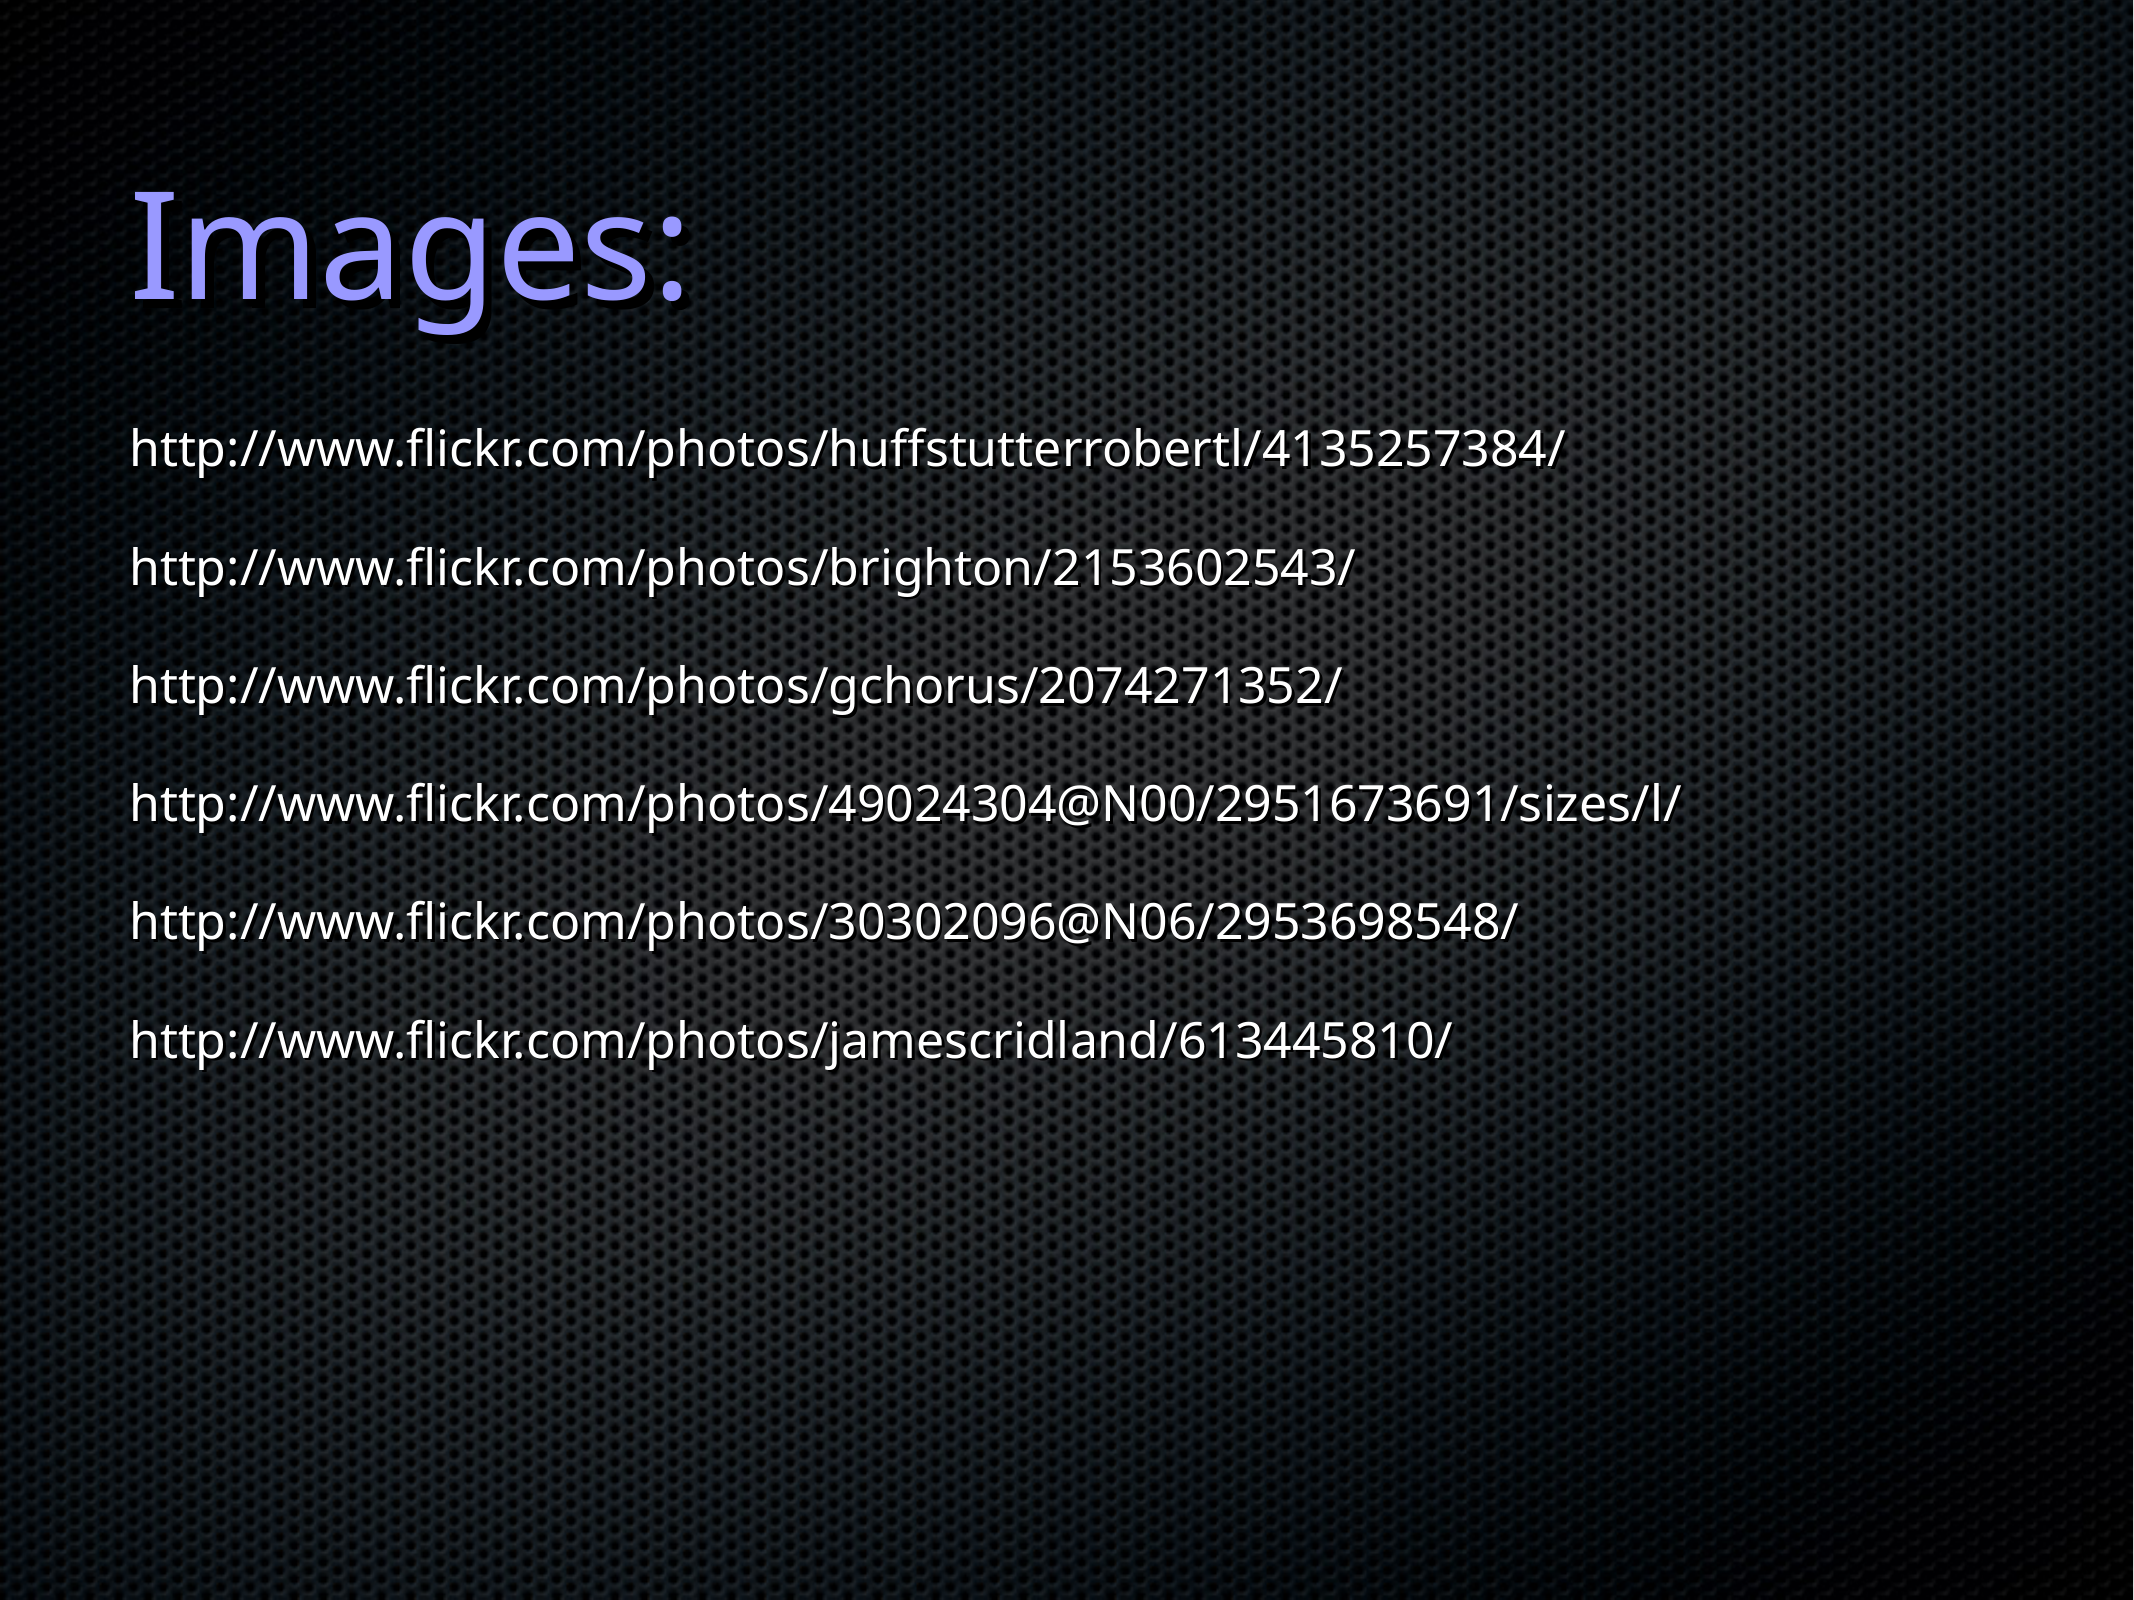

# Images:
http://www.flickr.com/photos/huffstutterrobertl/4135257384/
http://www.flickr.com/photos/brighton/2153602543/
http://www.flickr.com/photos/gchorus/2074271352/
http://www.flickr.com/photos/49024304@N00/2951673691/sizes/l/
http://www.flickr.com/photos/30302096@N06/2953698548/
http://www.flickr.com/photos/jamescridland/613445810/